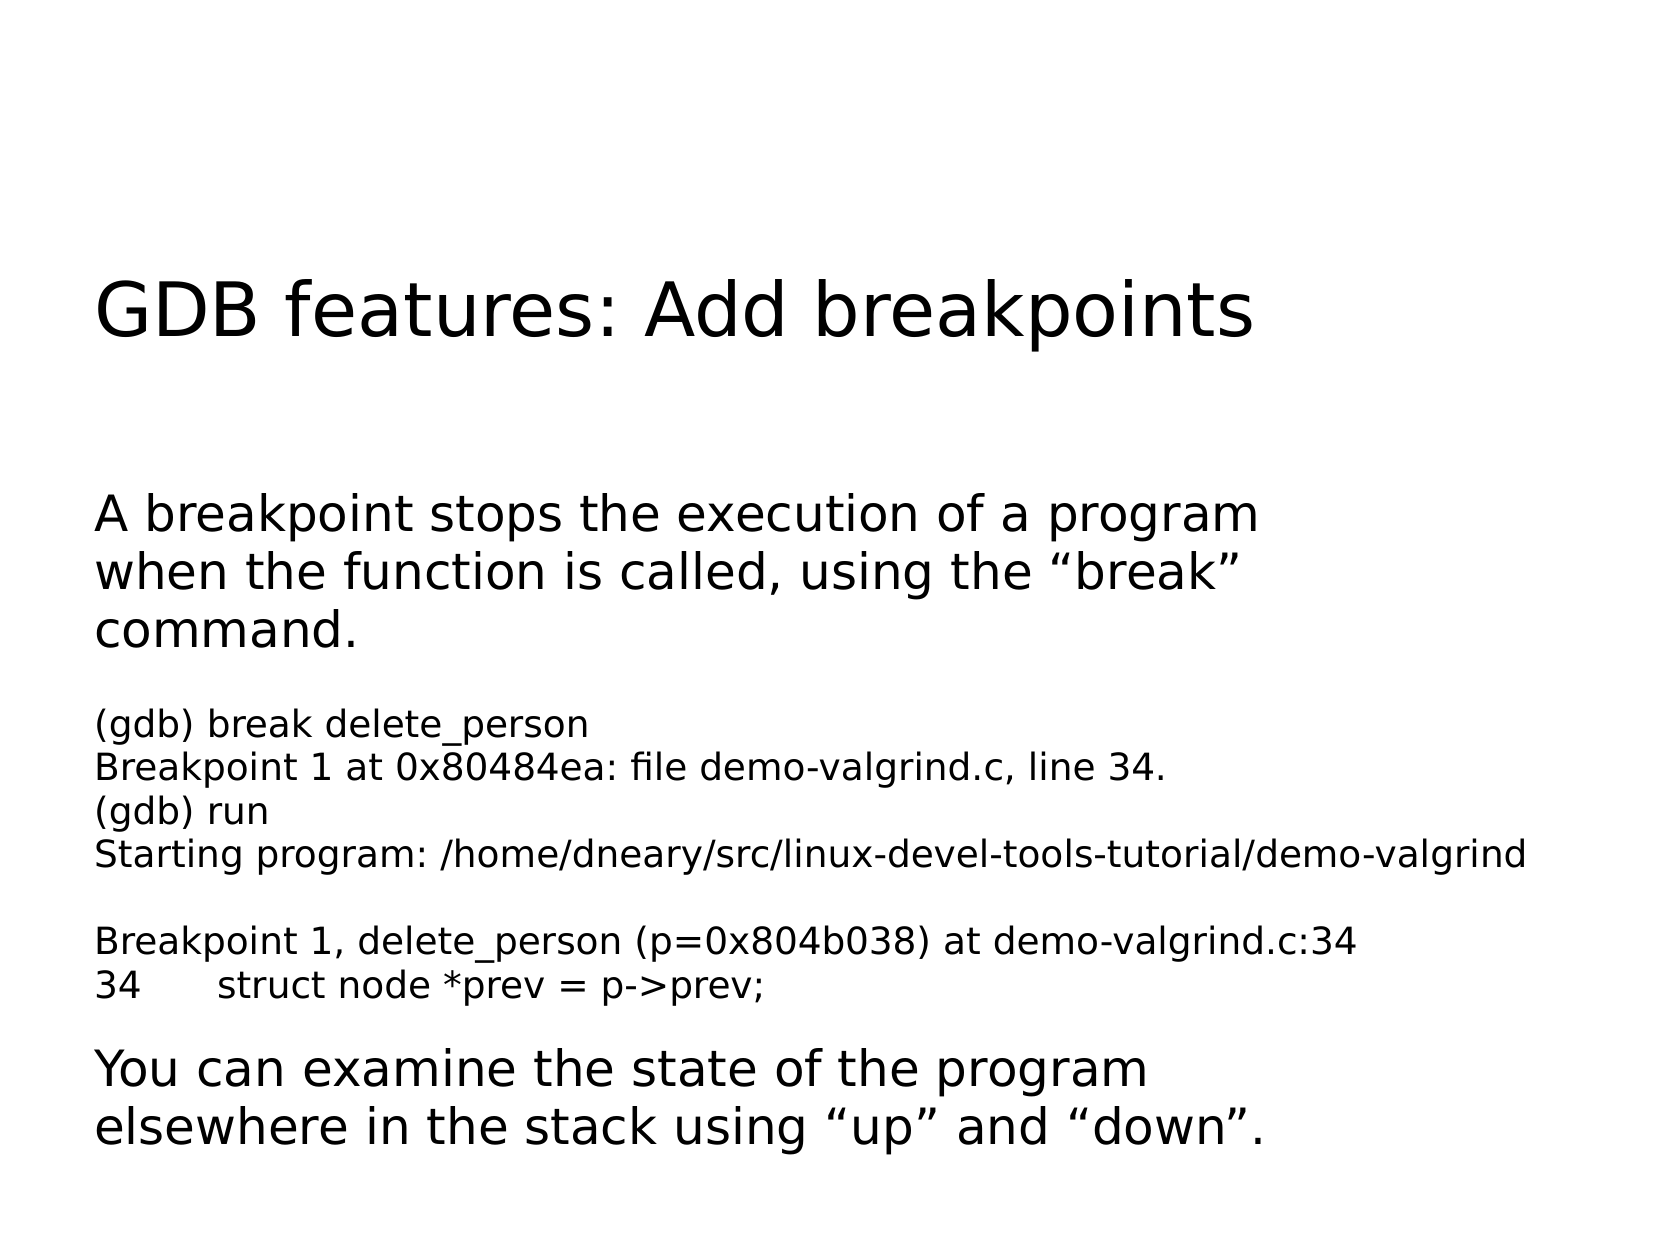

GDB features: Add breakpoints
A breakpoint stops the execution of a program when the function is called, using the “break” command.
(gdb) break delete_person
Breakpoint 1 at 0x80484ea: file demo-valgrind.c, line 34.
(gdb) run
Starting program: /home/dneary/src/linux-devel-tools-tutorial/demo-valgrind
Breakpoint 1, delete_person (p=0x804b038) at demo-valgrind.c:34
34	 struct node *prev = p->prev;
You can examine the state of the program elsewhere in the stack using “up” and “down”.